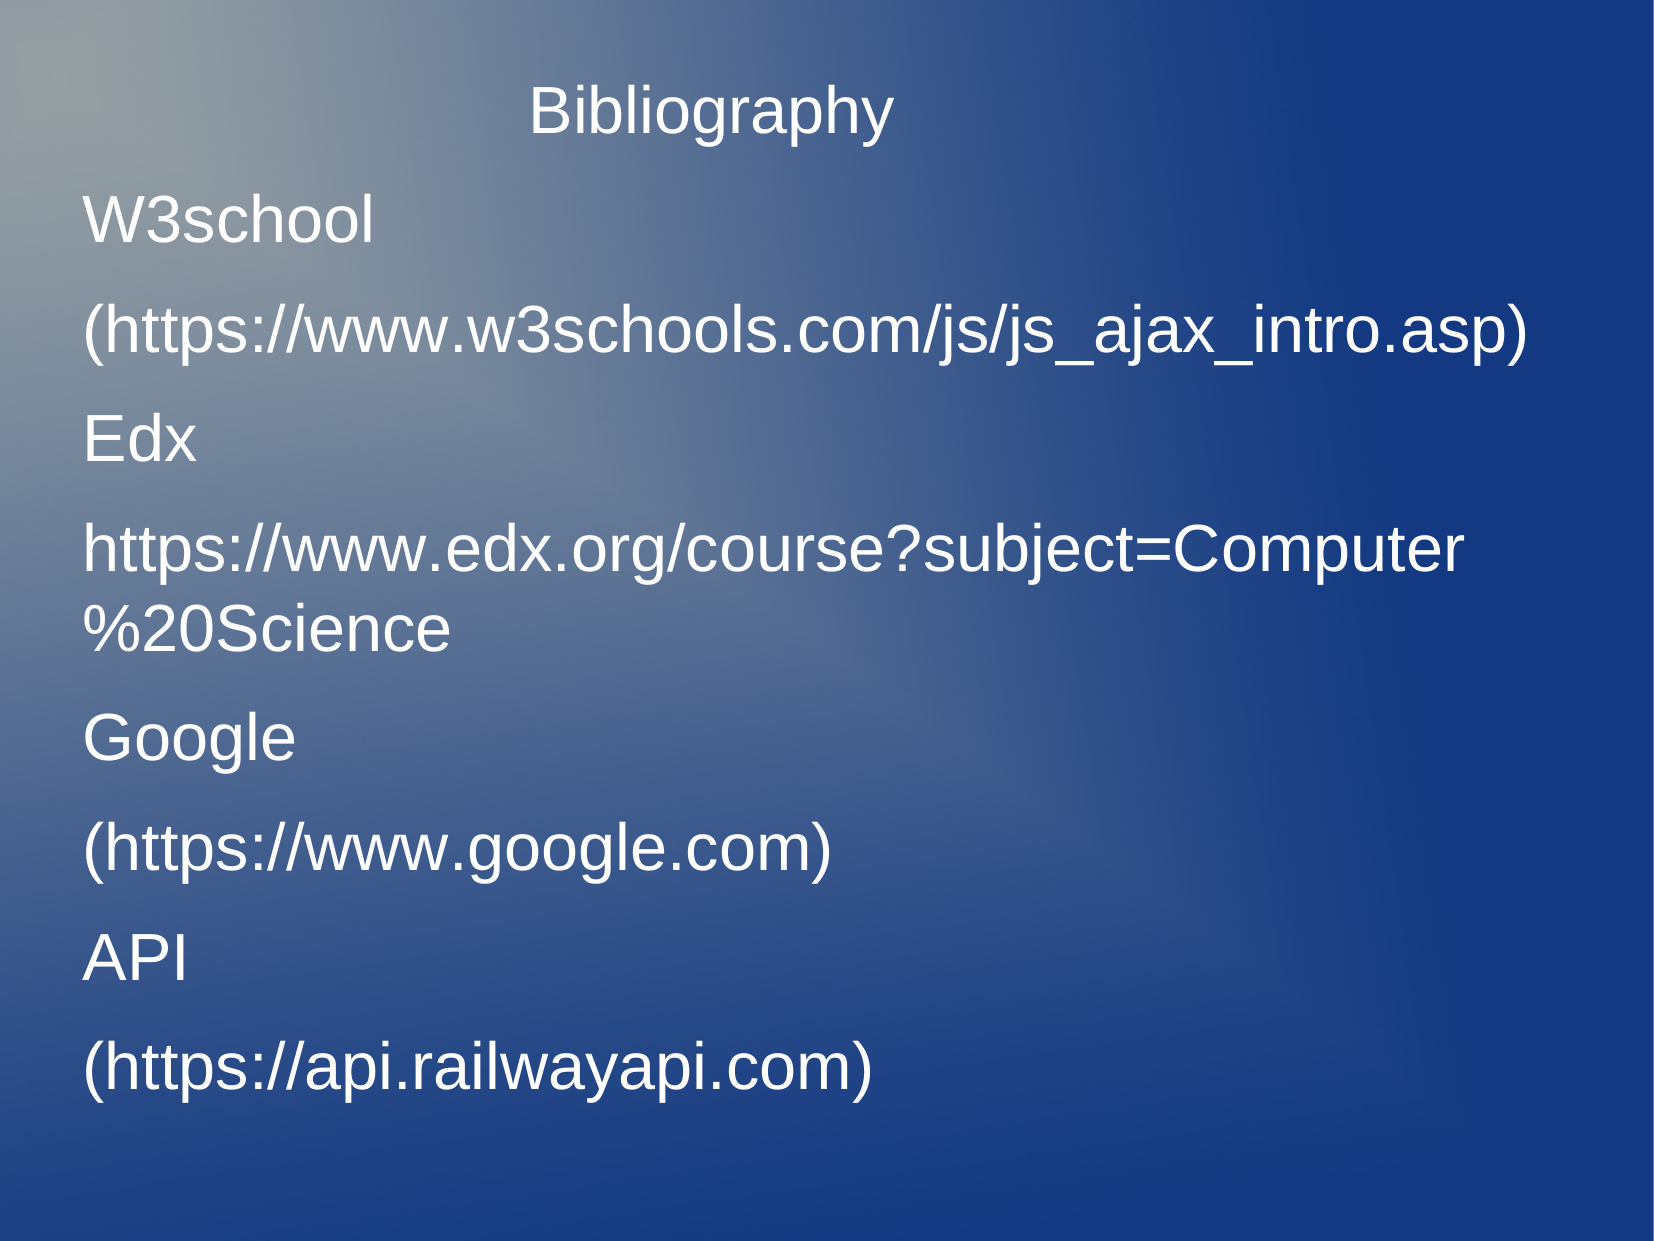

# Bibliography
W3school
(https://www.w3schools.com/js/js_ajax_intro.asp)
Edx
https://www.edx.org/course?subject=Computer%20Science
Google
(https://www.google.com)
API
(https://api.railwayapi.com)